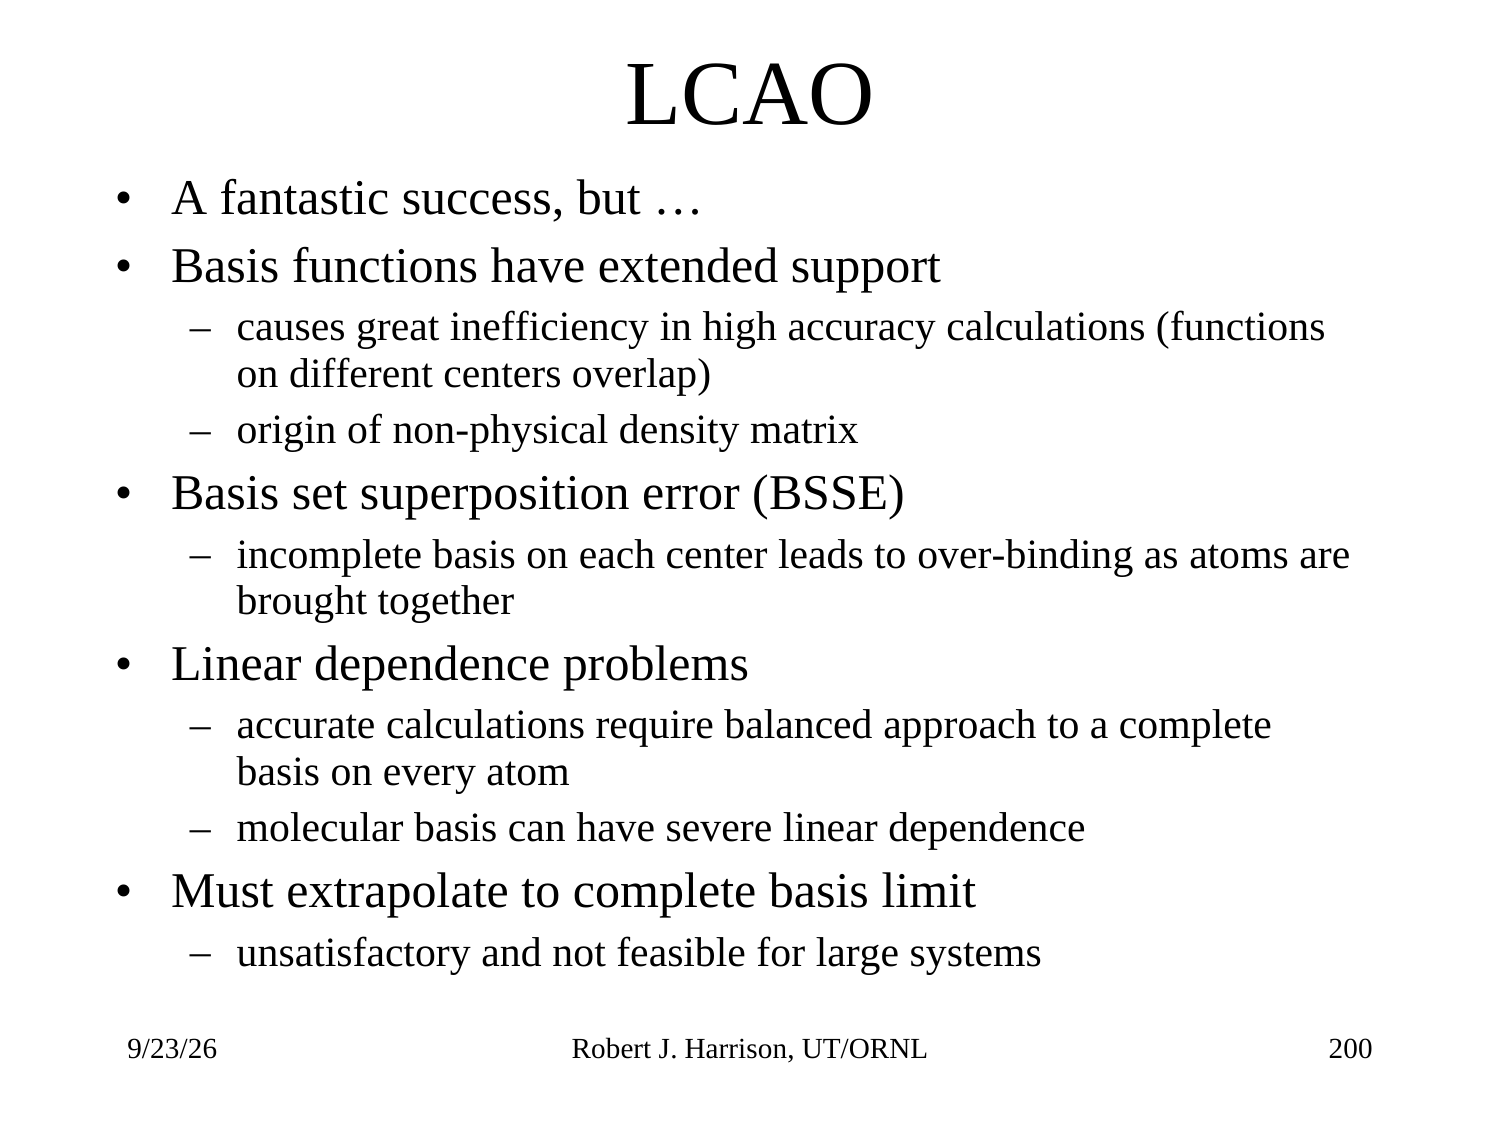

# LCAO
A fantastic success, but …
Basis functions have extended support
causes great inefficiency in high accuracy calculations (functions on different centers overlap)
origin of non-physical density matrix
Basis set superposition error (BSSE)
incomplete basis on each center leads to over-binding as atoms are brought together
Linear dependence problems
accurate calculations require balanced approach to a complete basis on every atom
molecular basis can have severe linear dependence
Must extrapolate to complete basis limit
unsatisfactory and not feasible for large systems
Robert J. Harrison, UT/ORNL
200